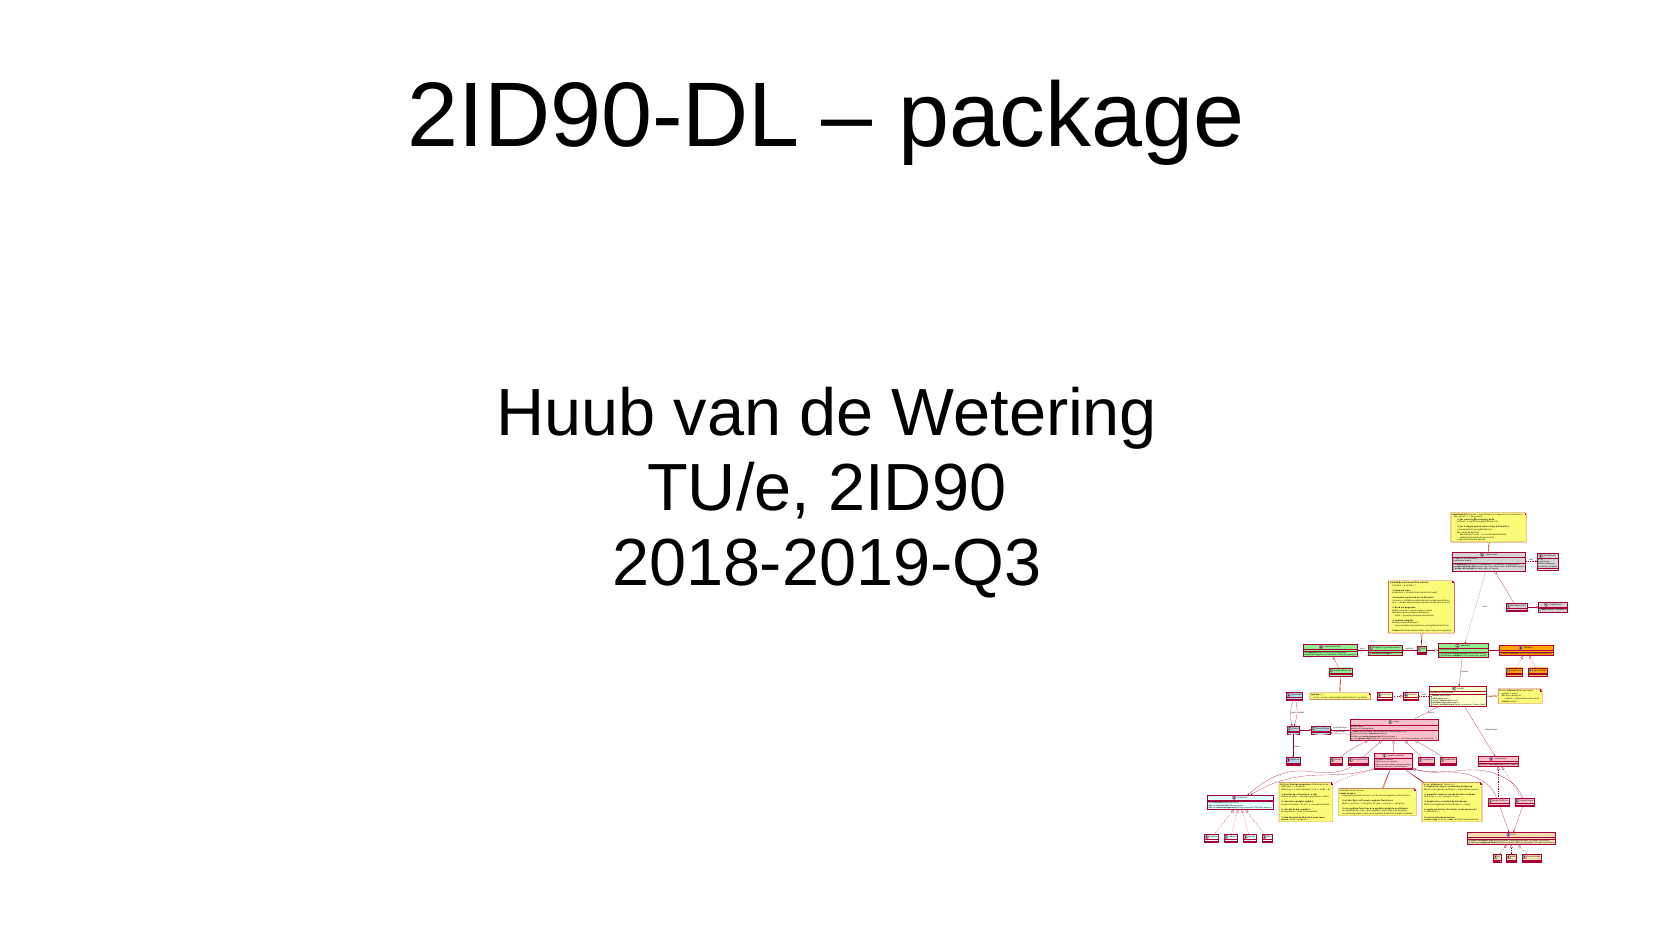

# 2ID90-DL – package
Huub van de Wetering
TU/e, 2ID90
2018-2019-Q3